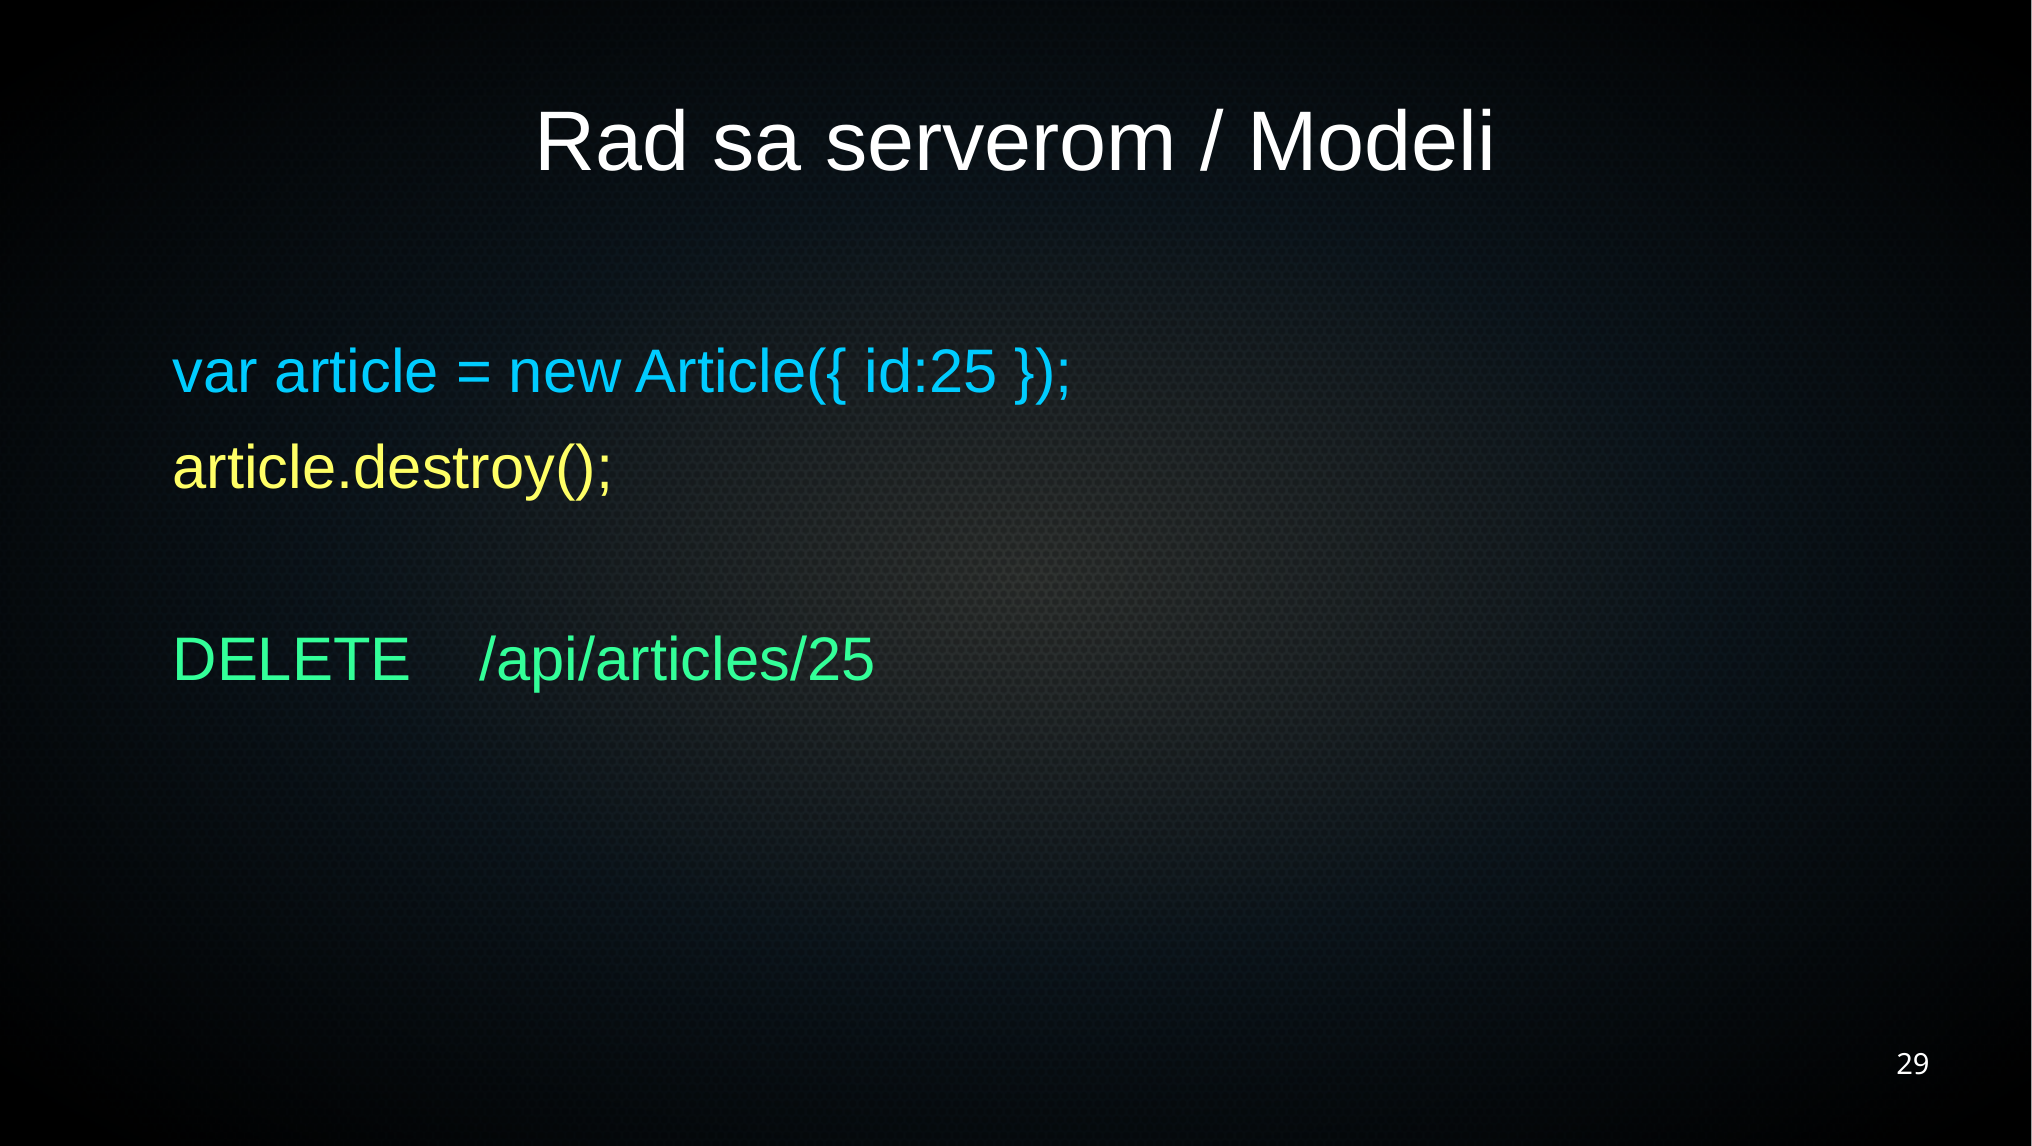

# Rad sa serverom / Modeli
var article = new Article({ id:25 });
article.destroy();
DELETE /api/articles/25
29